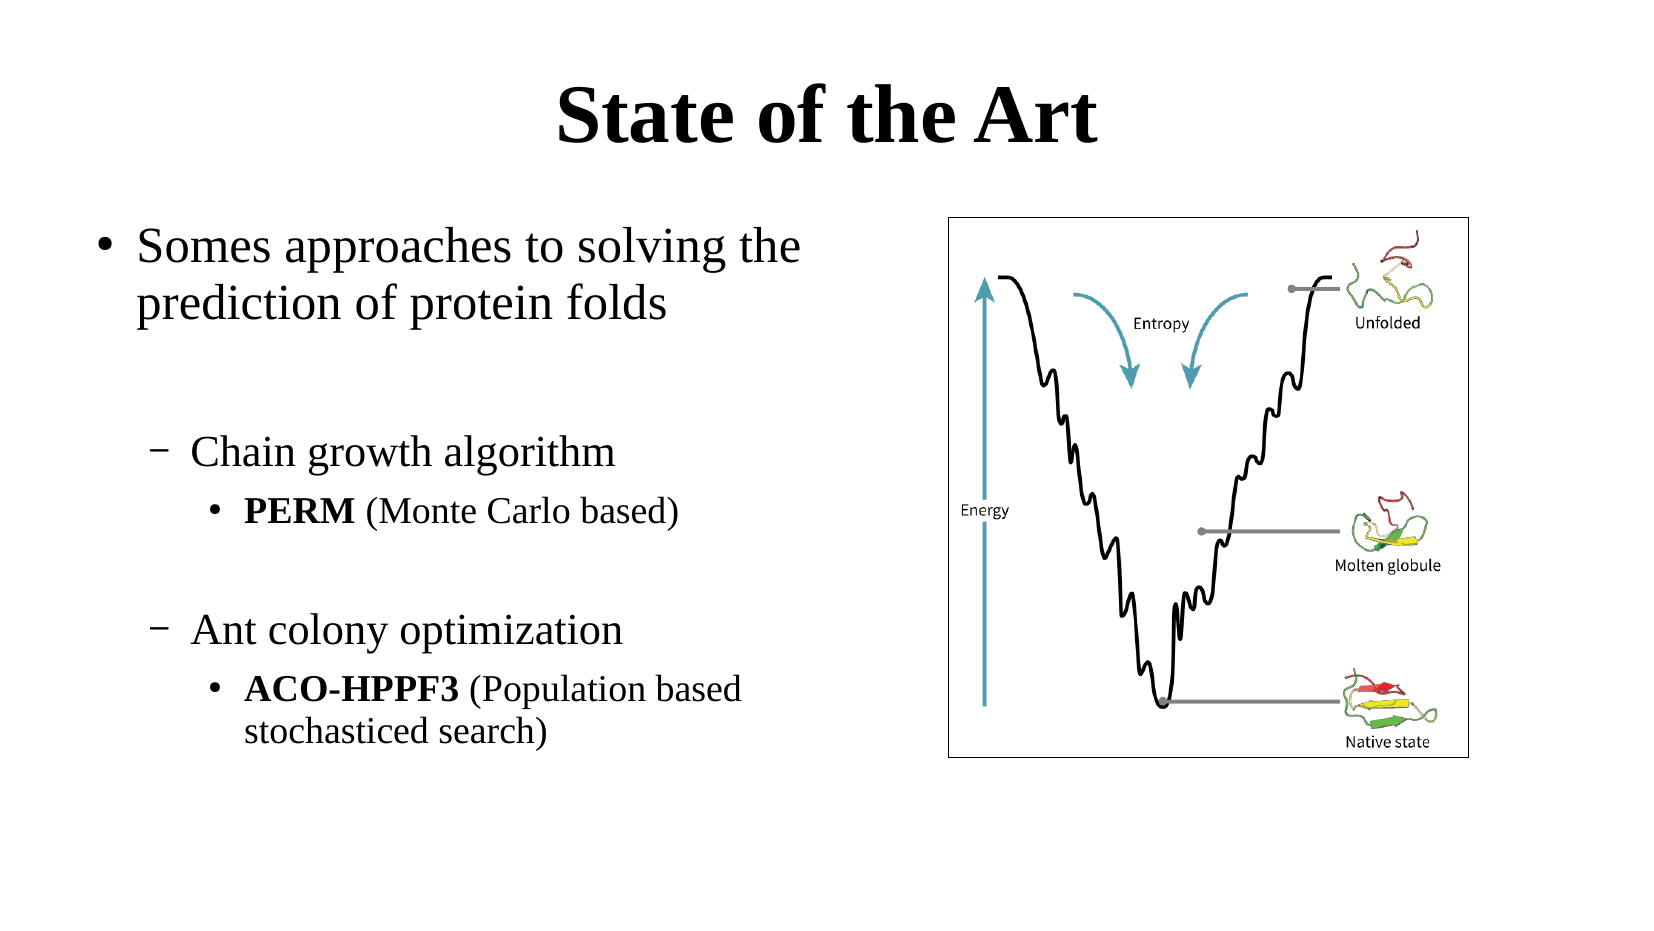

# State of the Art
Somes approaches to solving the prediction of protein folds
Chain growth algorithm
PERM (Monte Carlo based)
Ant colony optimization
ACO-HPPF3 (Population based stochasticed search)